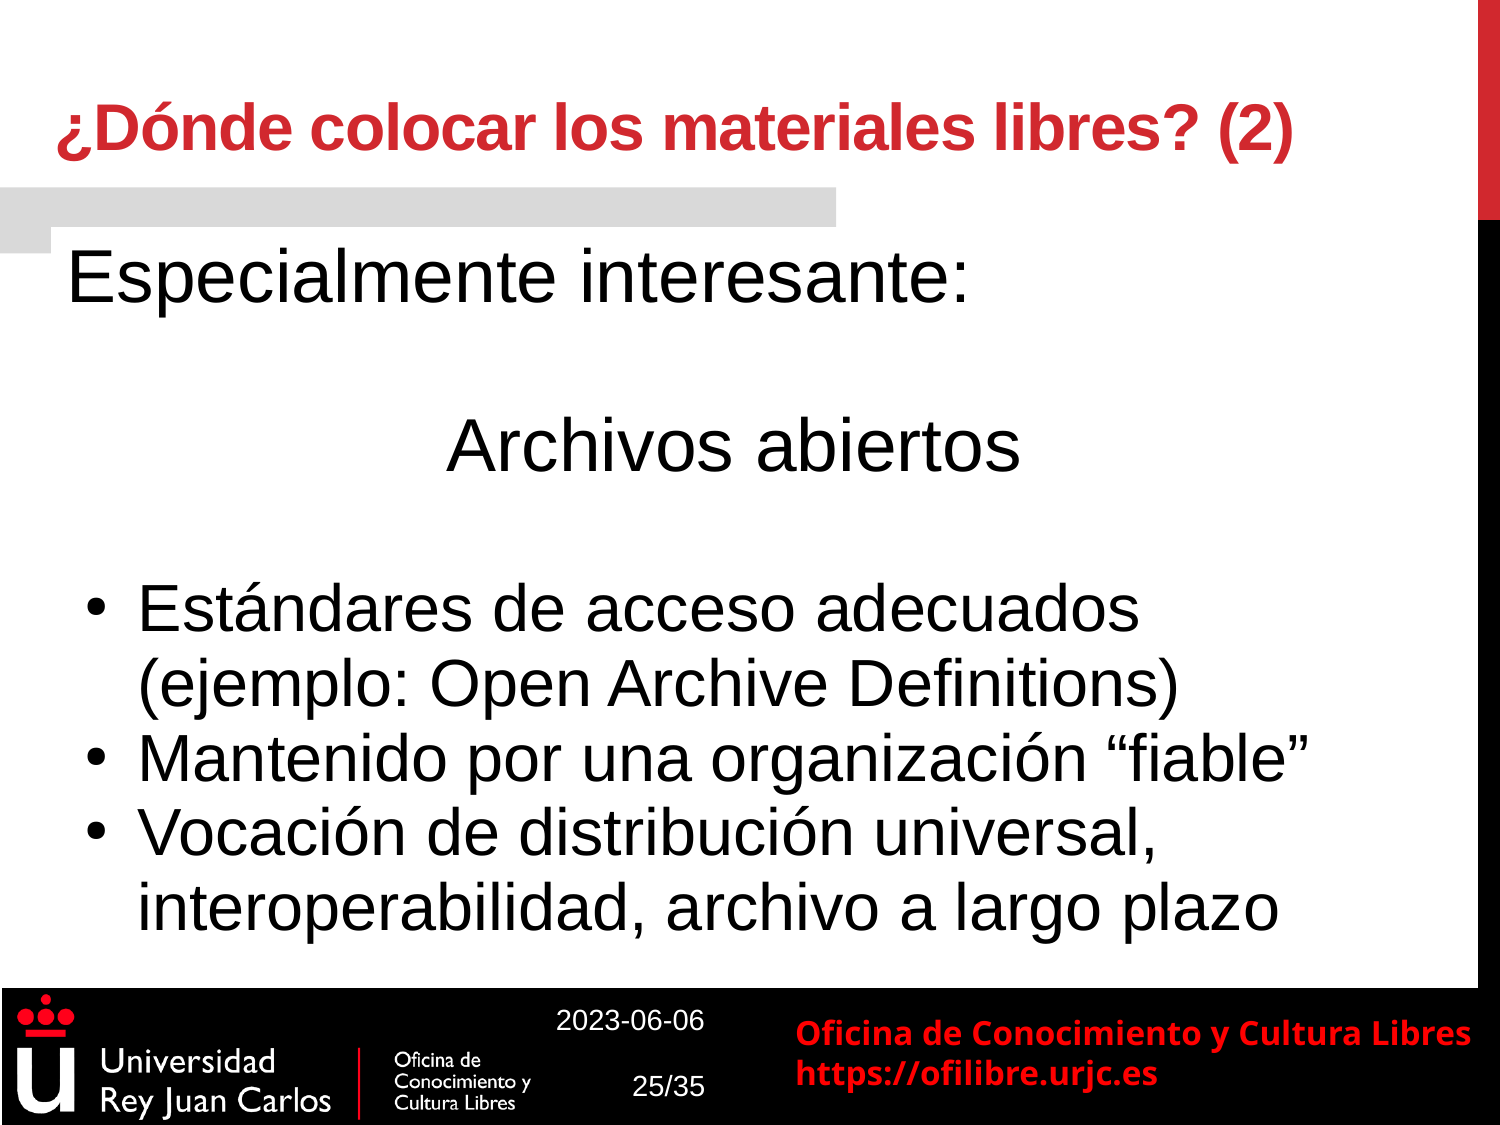

#
¿Dónde colocar los materiales libres? (2)
Especialmente interesante:
Archivos abiertos
Estándares de acceso adecuados (ejemplo: Open Archive Definitions)
Mantenido por una organización “fiable”
Vocación de distribución universal, interoperabilidad, archivo a largo plazo